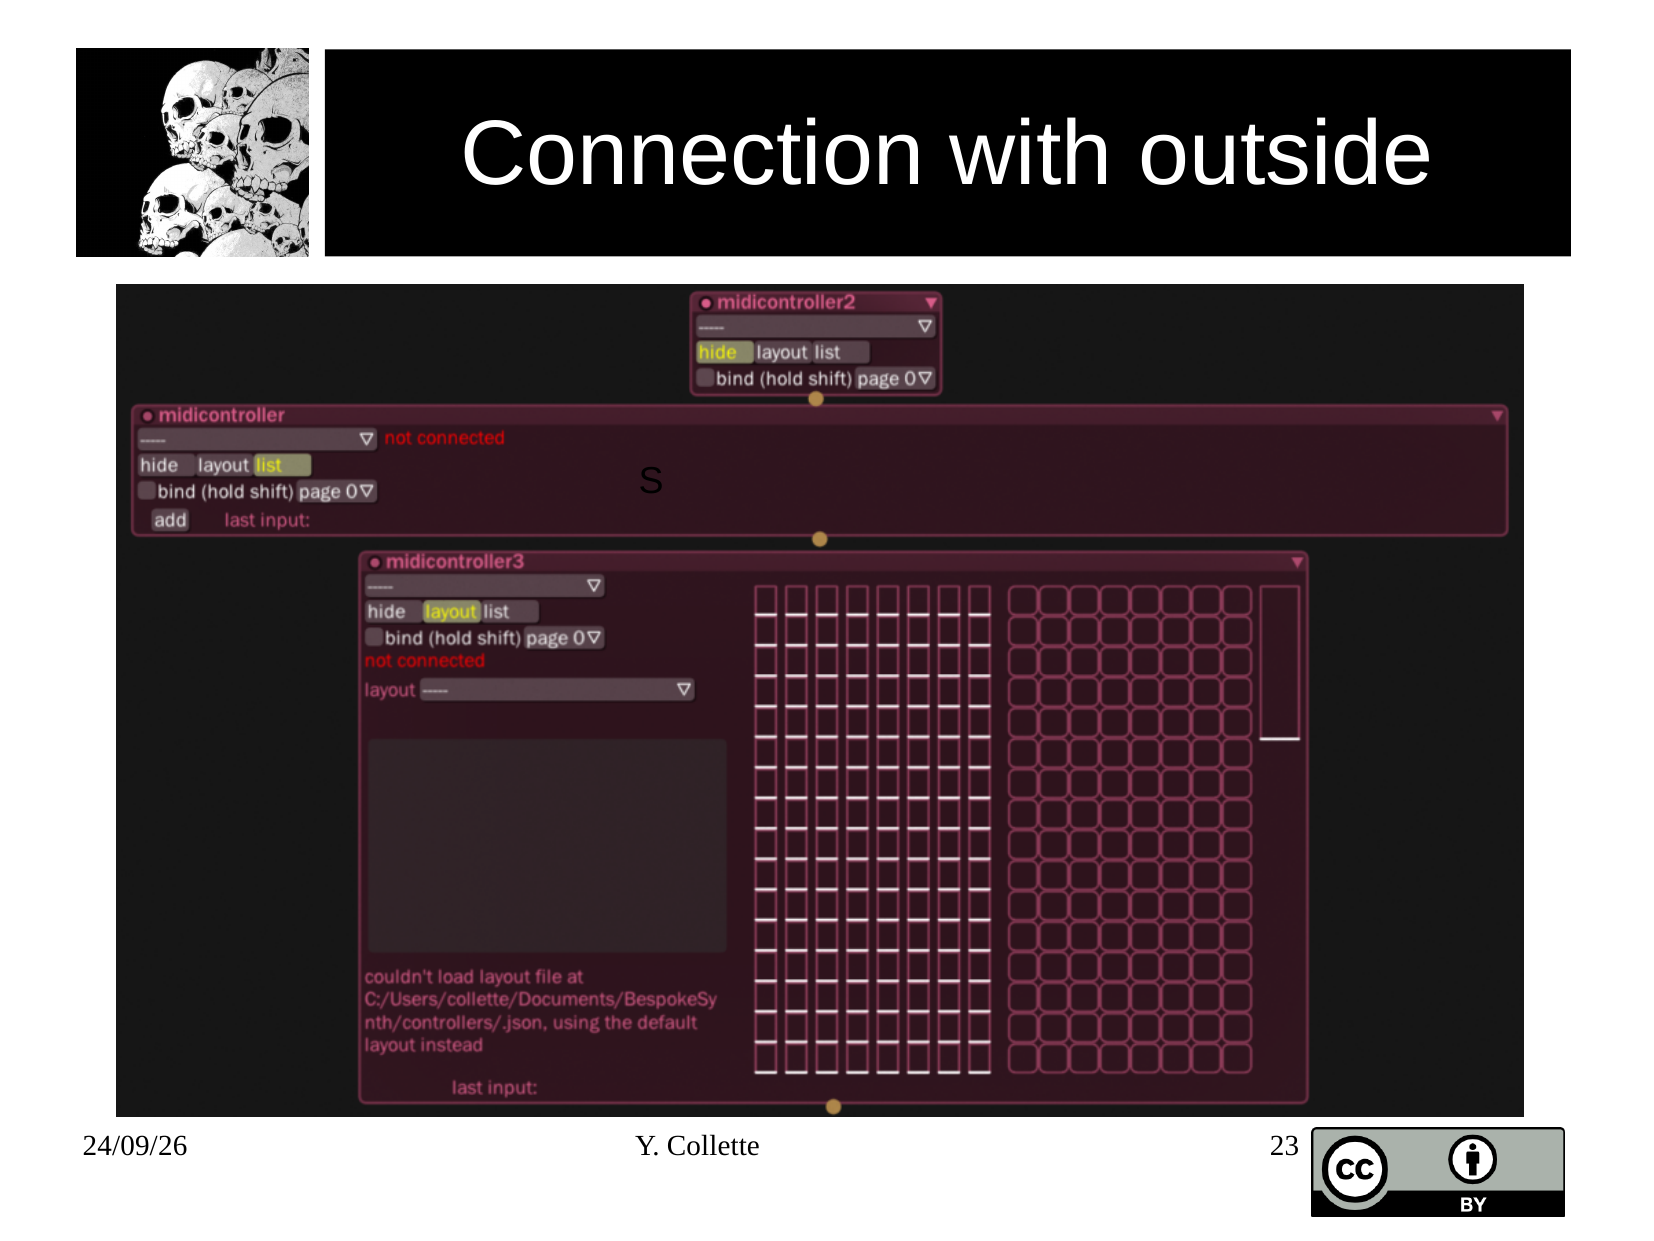

# Connection with outside
S
Y. Collette
23